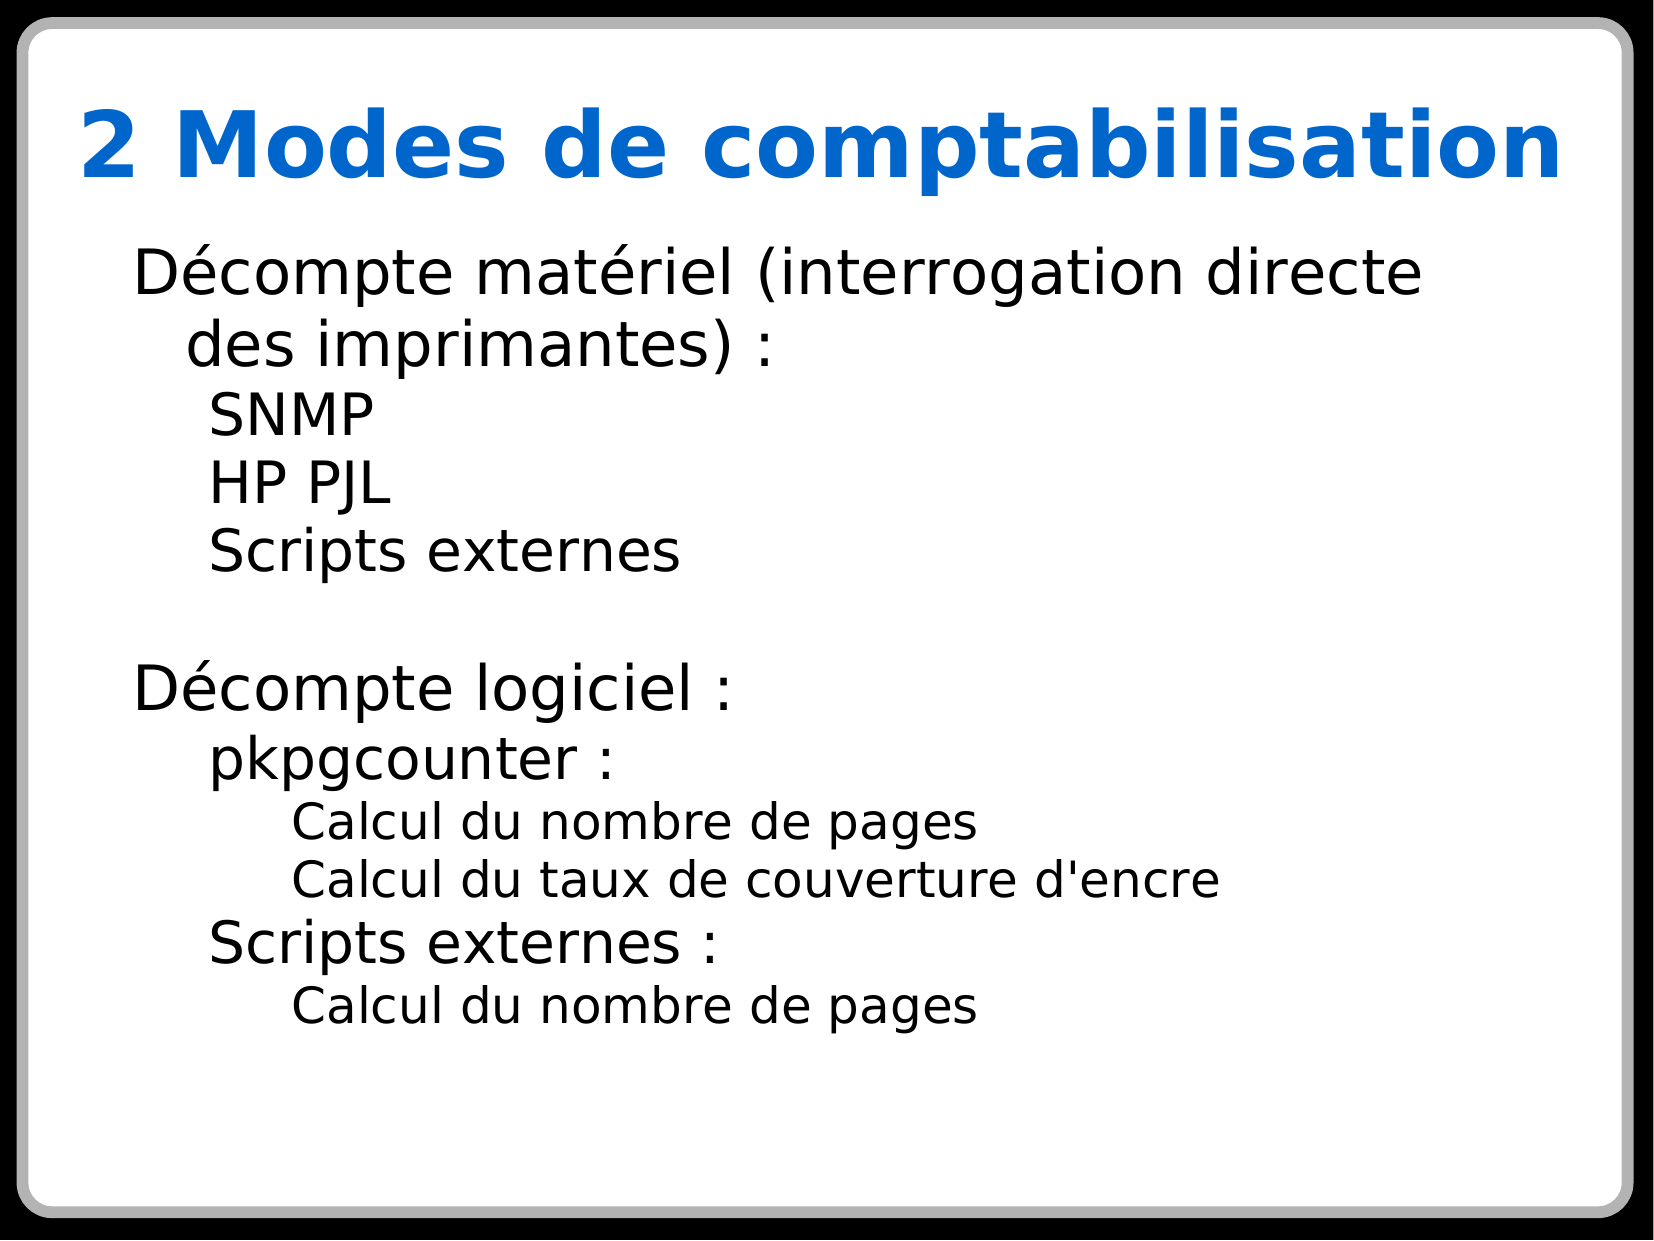

# 2 Modes de comptabilisation
Décompte matériel (interrogation directe des imprimantes) :
SNMP
HP PJL
Scripts externes
Décompte logiciel :
pkpgcounter :
Calcul du nombre de pages
Calcul du taux de couverture d'encre
Scripts externes :
Calcul du nombre de pages